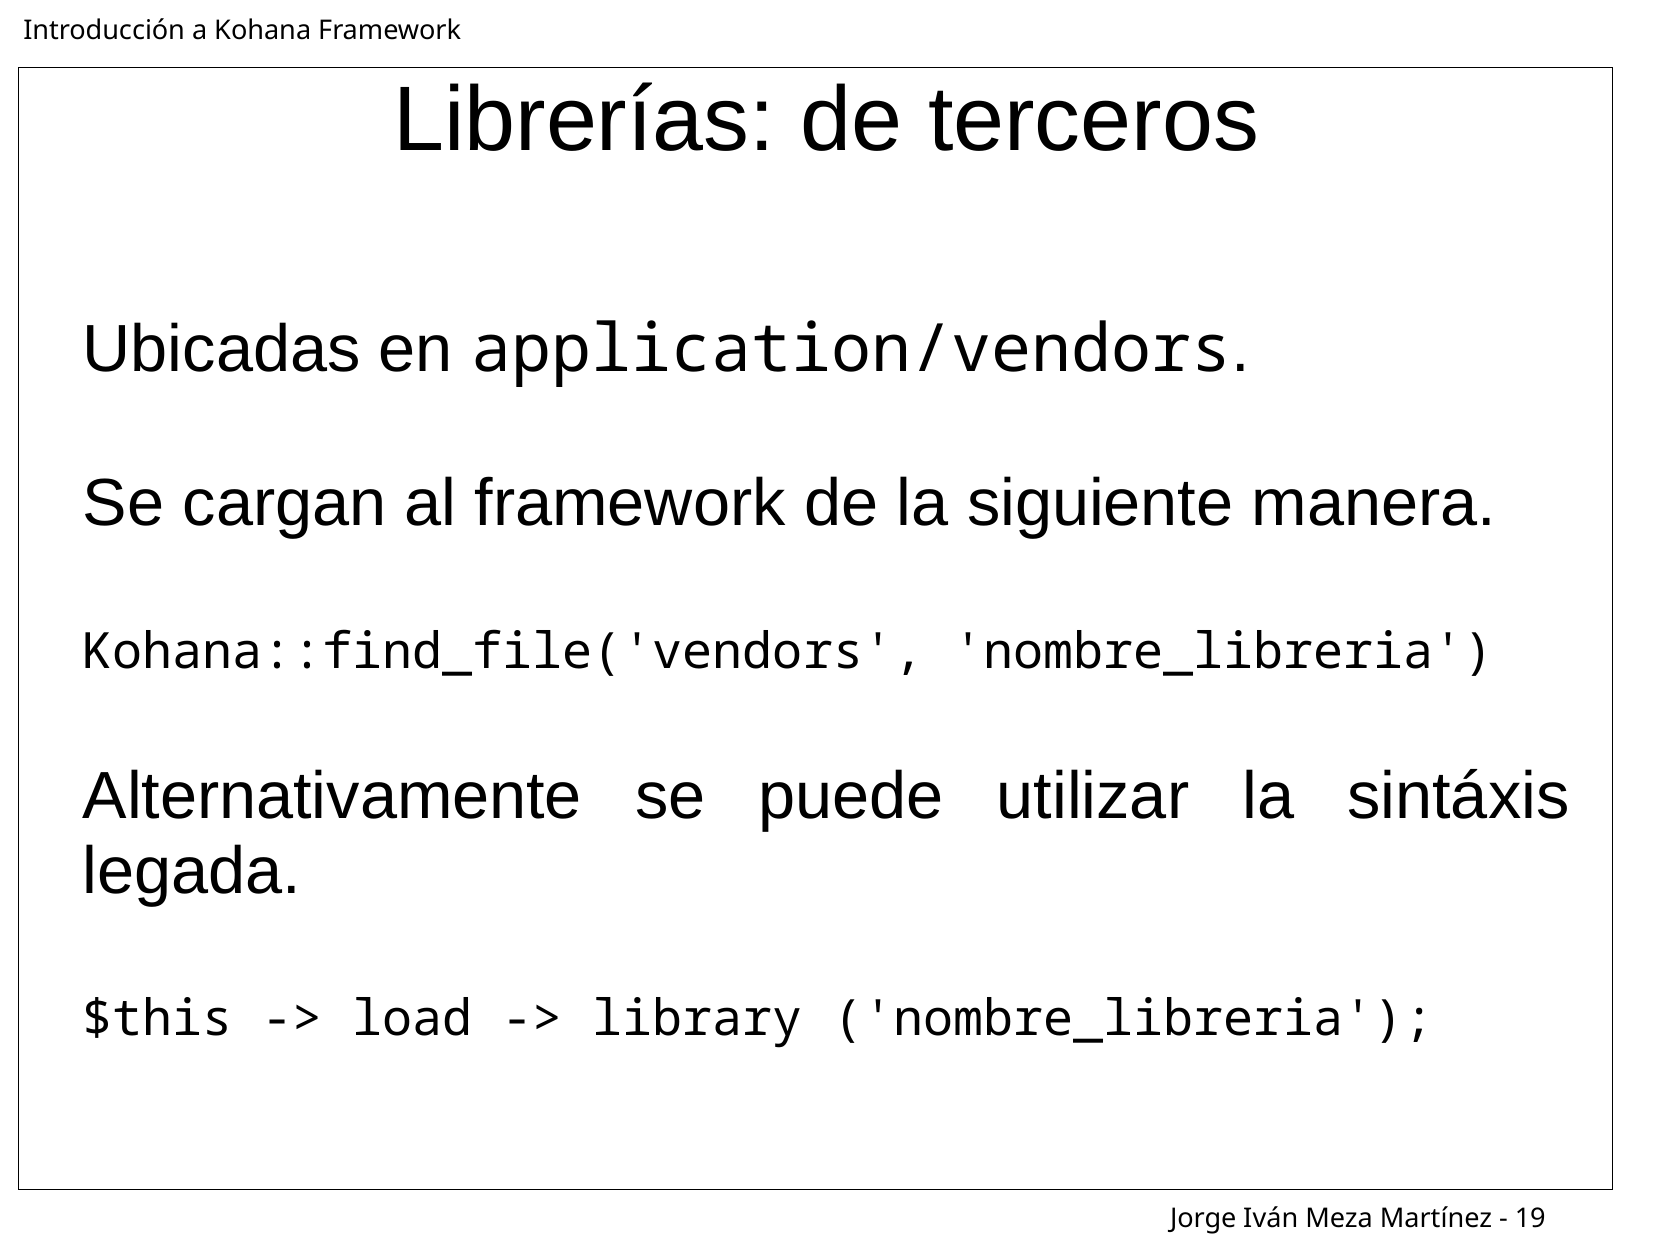

# Librerías: de terceros
Ubicadas en application/vendors.
Se cargan al framework de la siguiente manera.
Kohana::find_file('vendors', 'nombre_libreria')
Alternativamente se puede utilizar la sintáxis legada.
$this -> load -> library ('nombre_libreria');